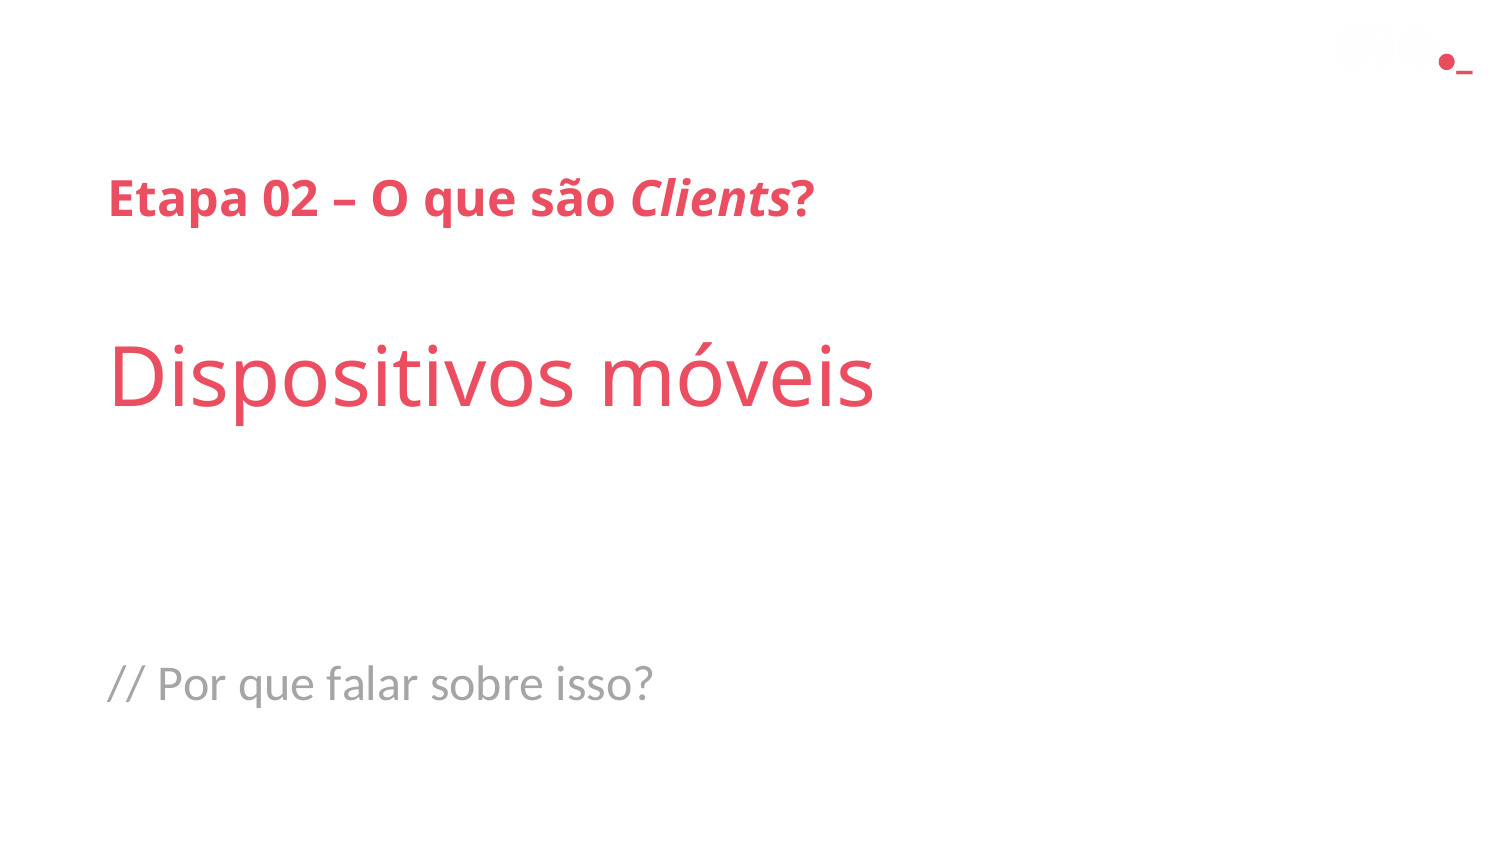

Etapa 02 – O que são Clients?
Dispositivos móveis
// Por que falar sobre isso?